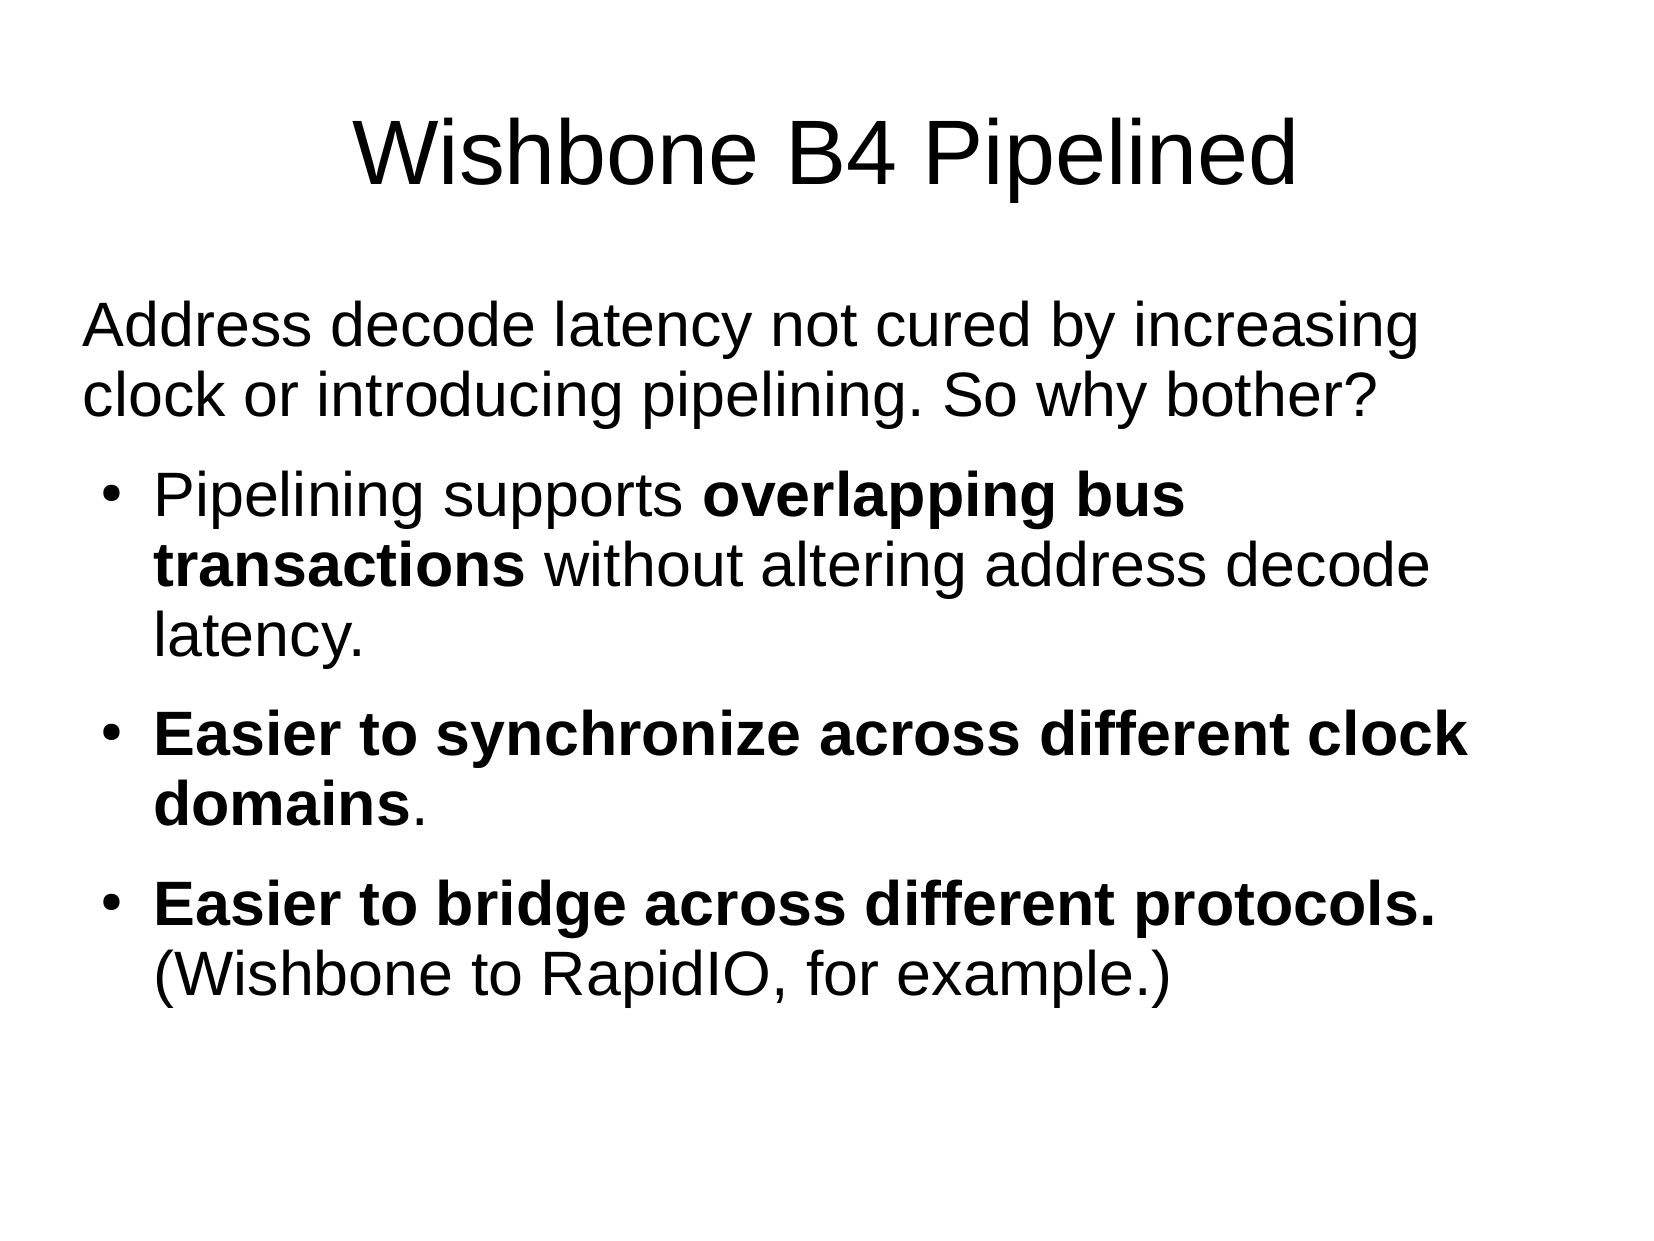

# Wishbone B4 Pipelined
Address decode latency not cured by increasing clock or introducing pipelining. So why bother?
Pipelining supports overlapping bus transactions without altering address decode latency.
Easier to synchronize across different clock domains.
Easier to bridge across different protocols. (Wishbone to RapidIO, for example.)